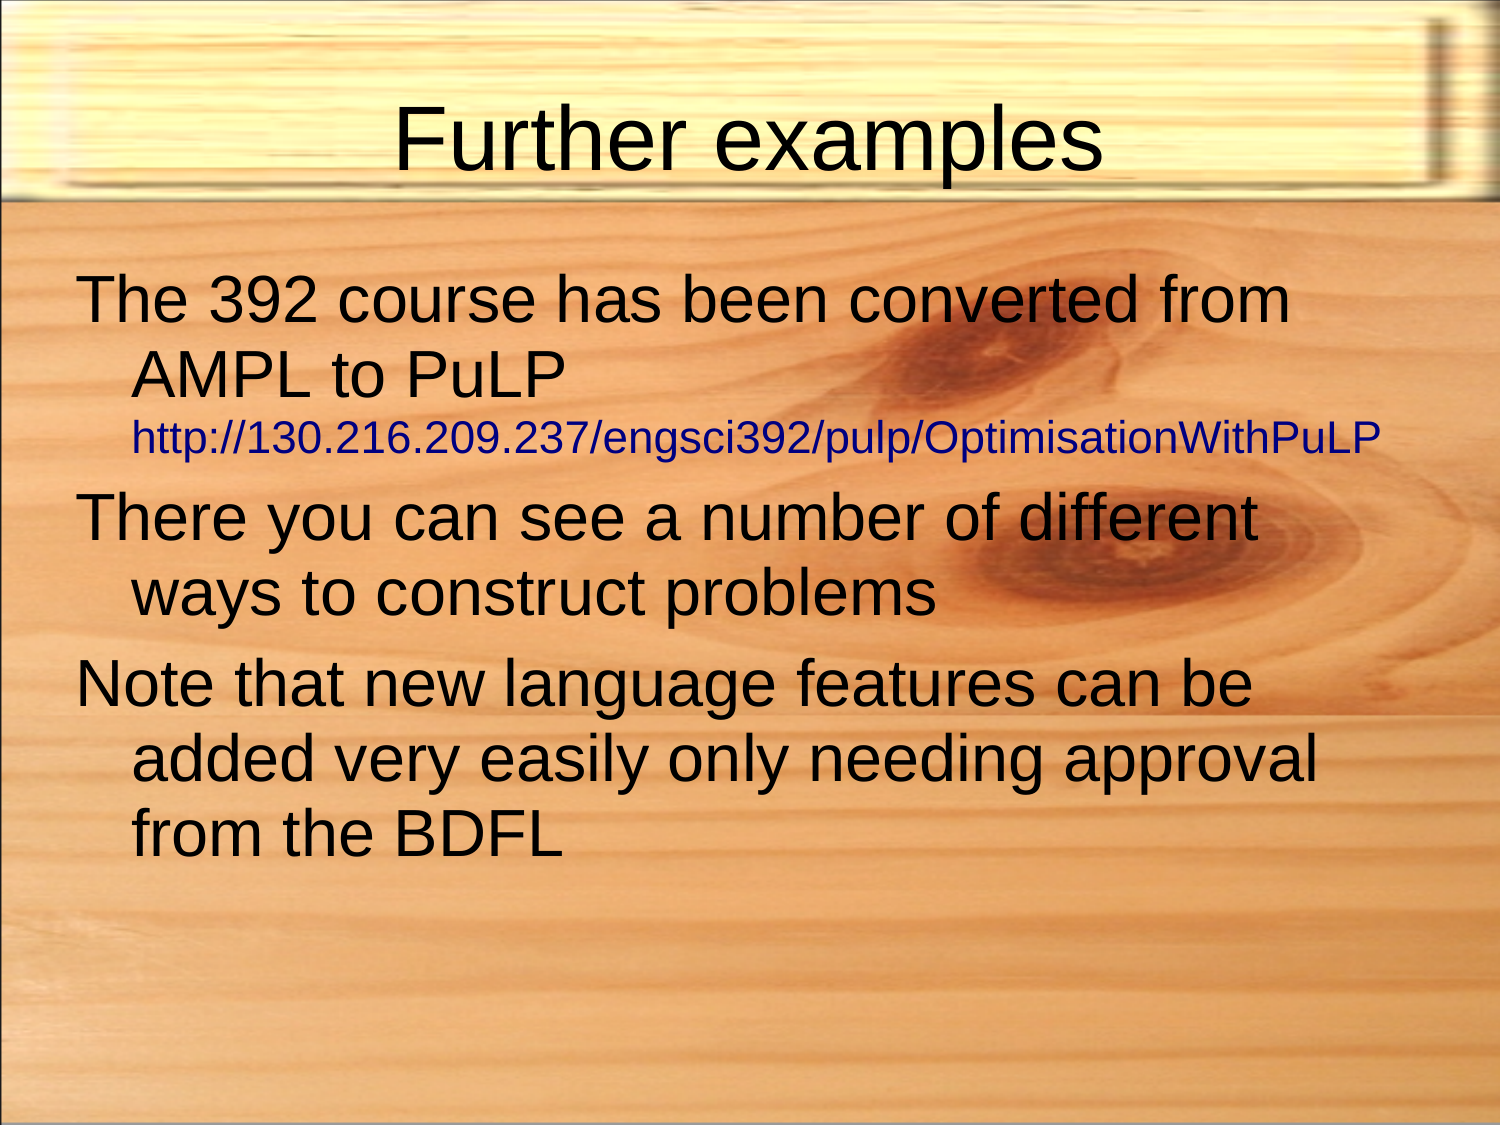

# Further examples
The 392 course has been converted from AMPL to PuLP
http://130.216.209.237/engsci392/pulp/OptimisationWithPuLP
There you can see a number of different ways to construct problems
Note that new language features can be added very easily only needing approval from the BDFL